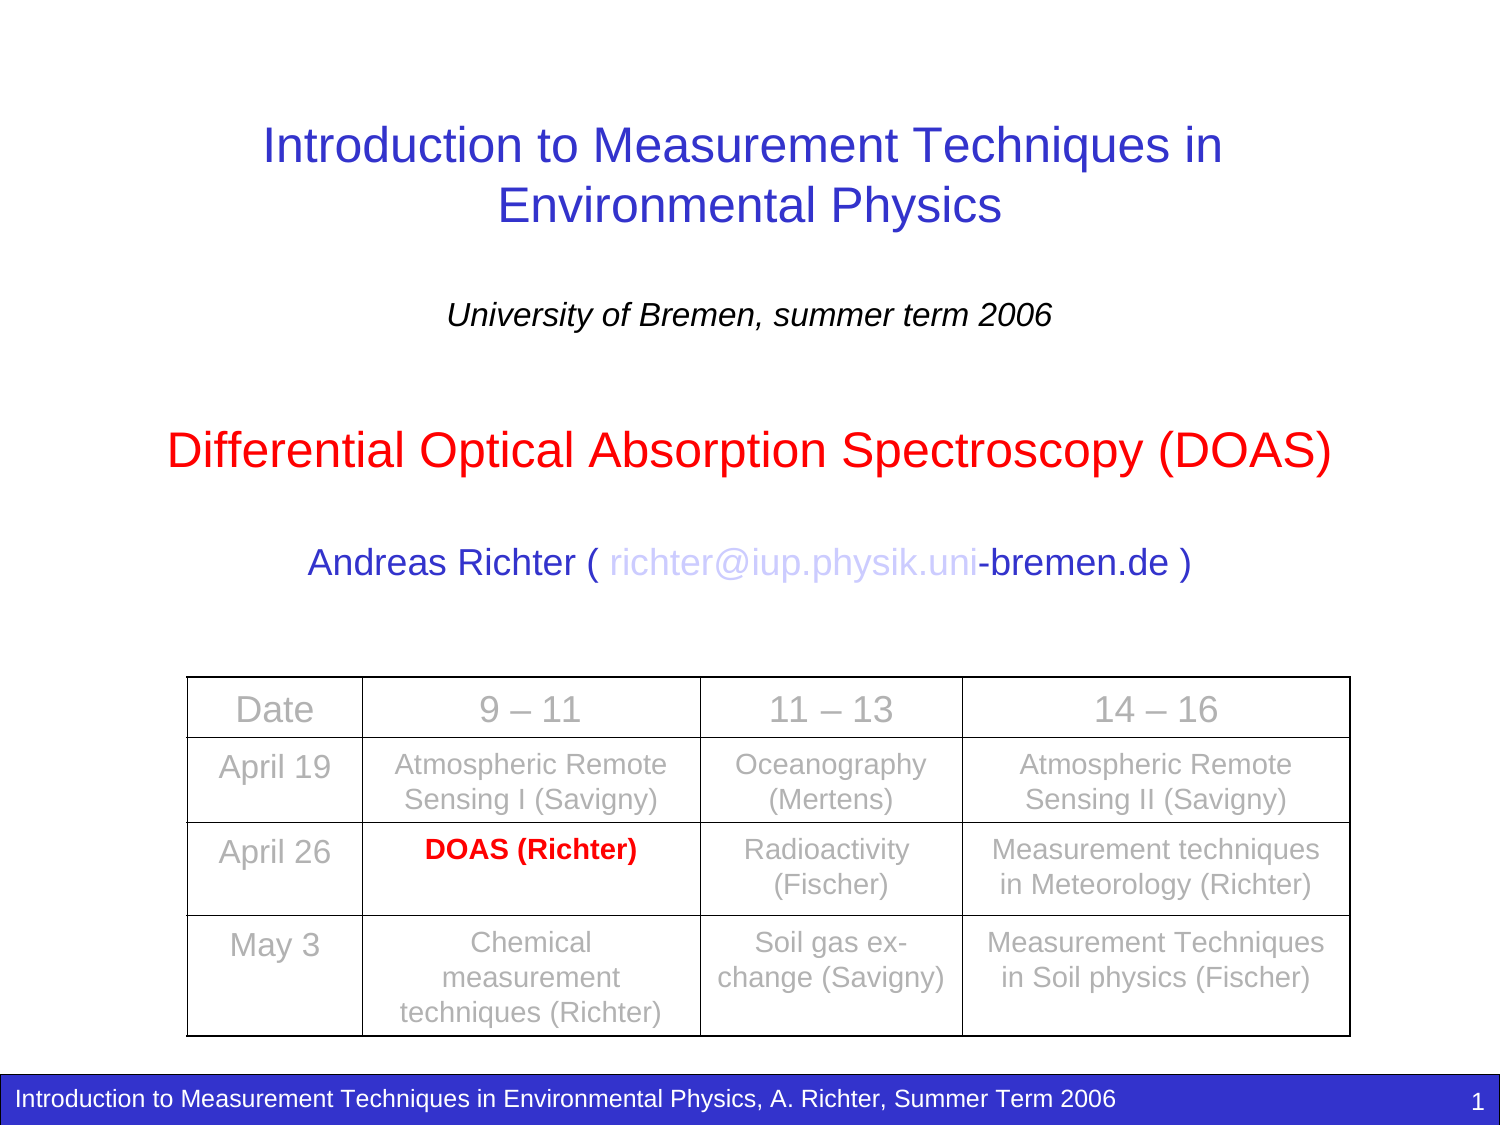

Introduction to Measurement Techniques in
Environmental Physics
University of Bremen, summer term 2006
Differential Optical Absorption Spectroscopy (DOAS)
Andreas Richter ( richter@iup.physik.uni-bremen.de )
| Date | 9 – 11 | 11 – 13 | 14 – 16 |
| --- | --- | --- | --- |
| April 19 | Atmospheric Remote Sensing I (Savigny) | Oceanography (Mertens) | Atmospheric Remote Sensing II (Savigny) |
| April 26 | DOAS (Richter) | Radioactivity (Fischer) | Measurement techniques in Meteorology (Richter) |
| May 3 | Chemical measurement techniques (Richter) | Soil gas ex- change (Savigny) | Measurement Techniques in Soil physics (Fischer) |
1